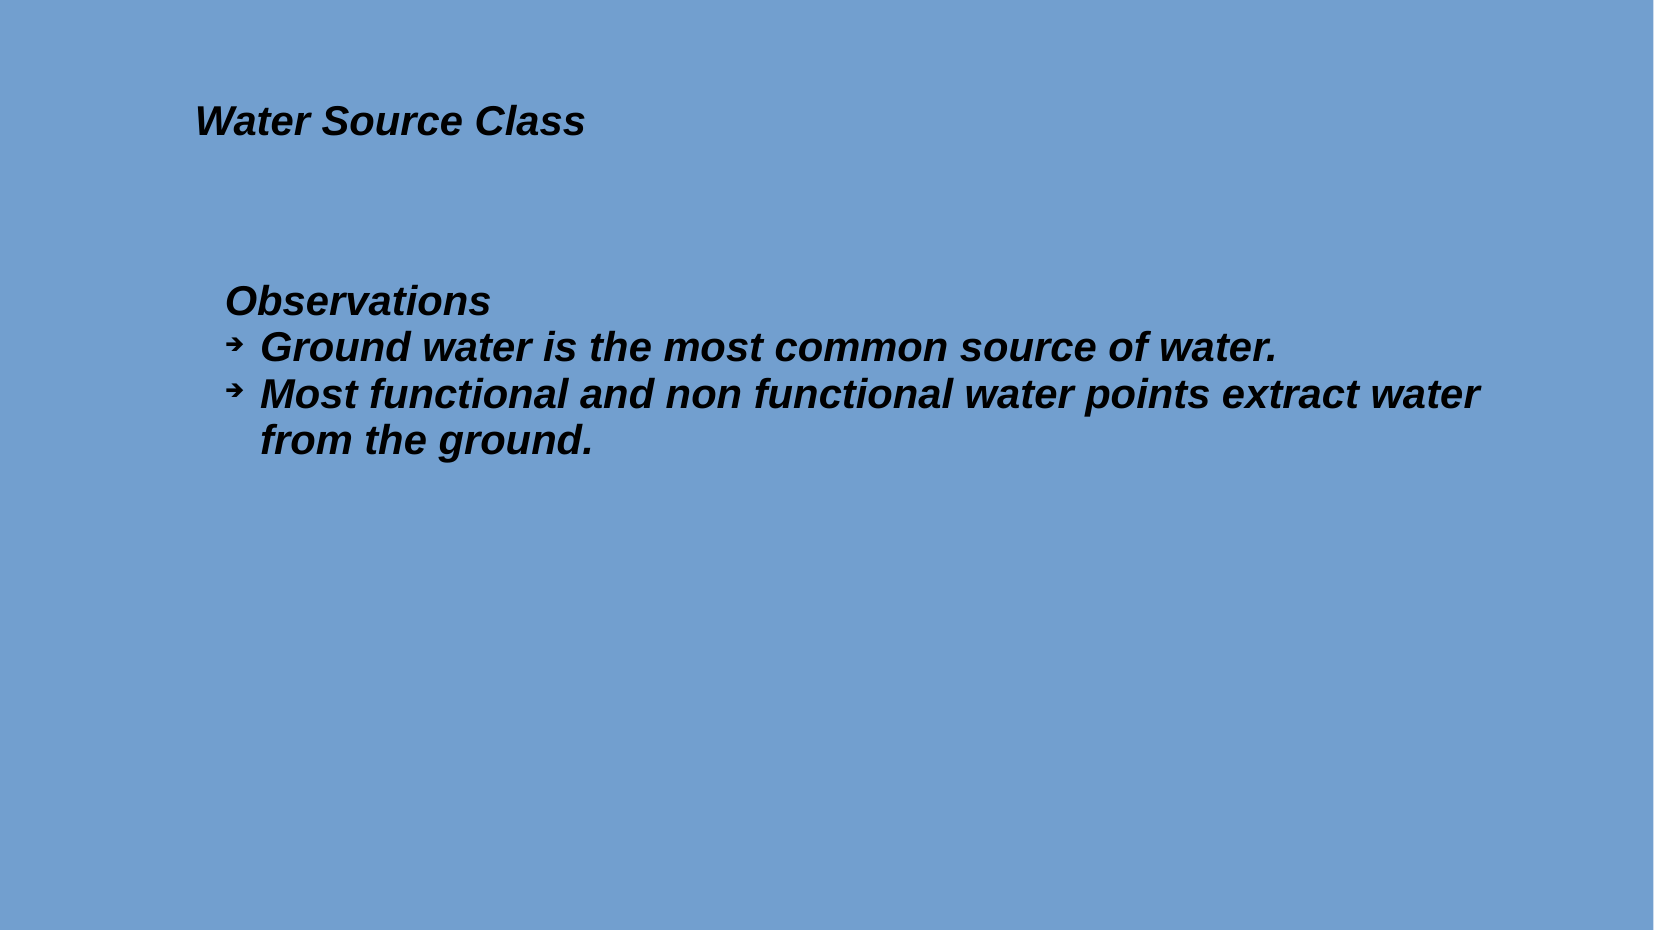

Water Source Class
Observations
Ground water is the most common source of water.
Most functional and non functional water points extract water from the ground.